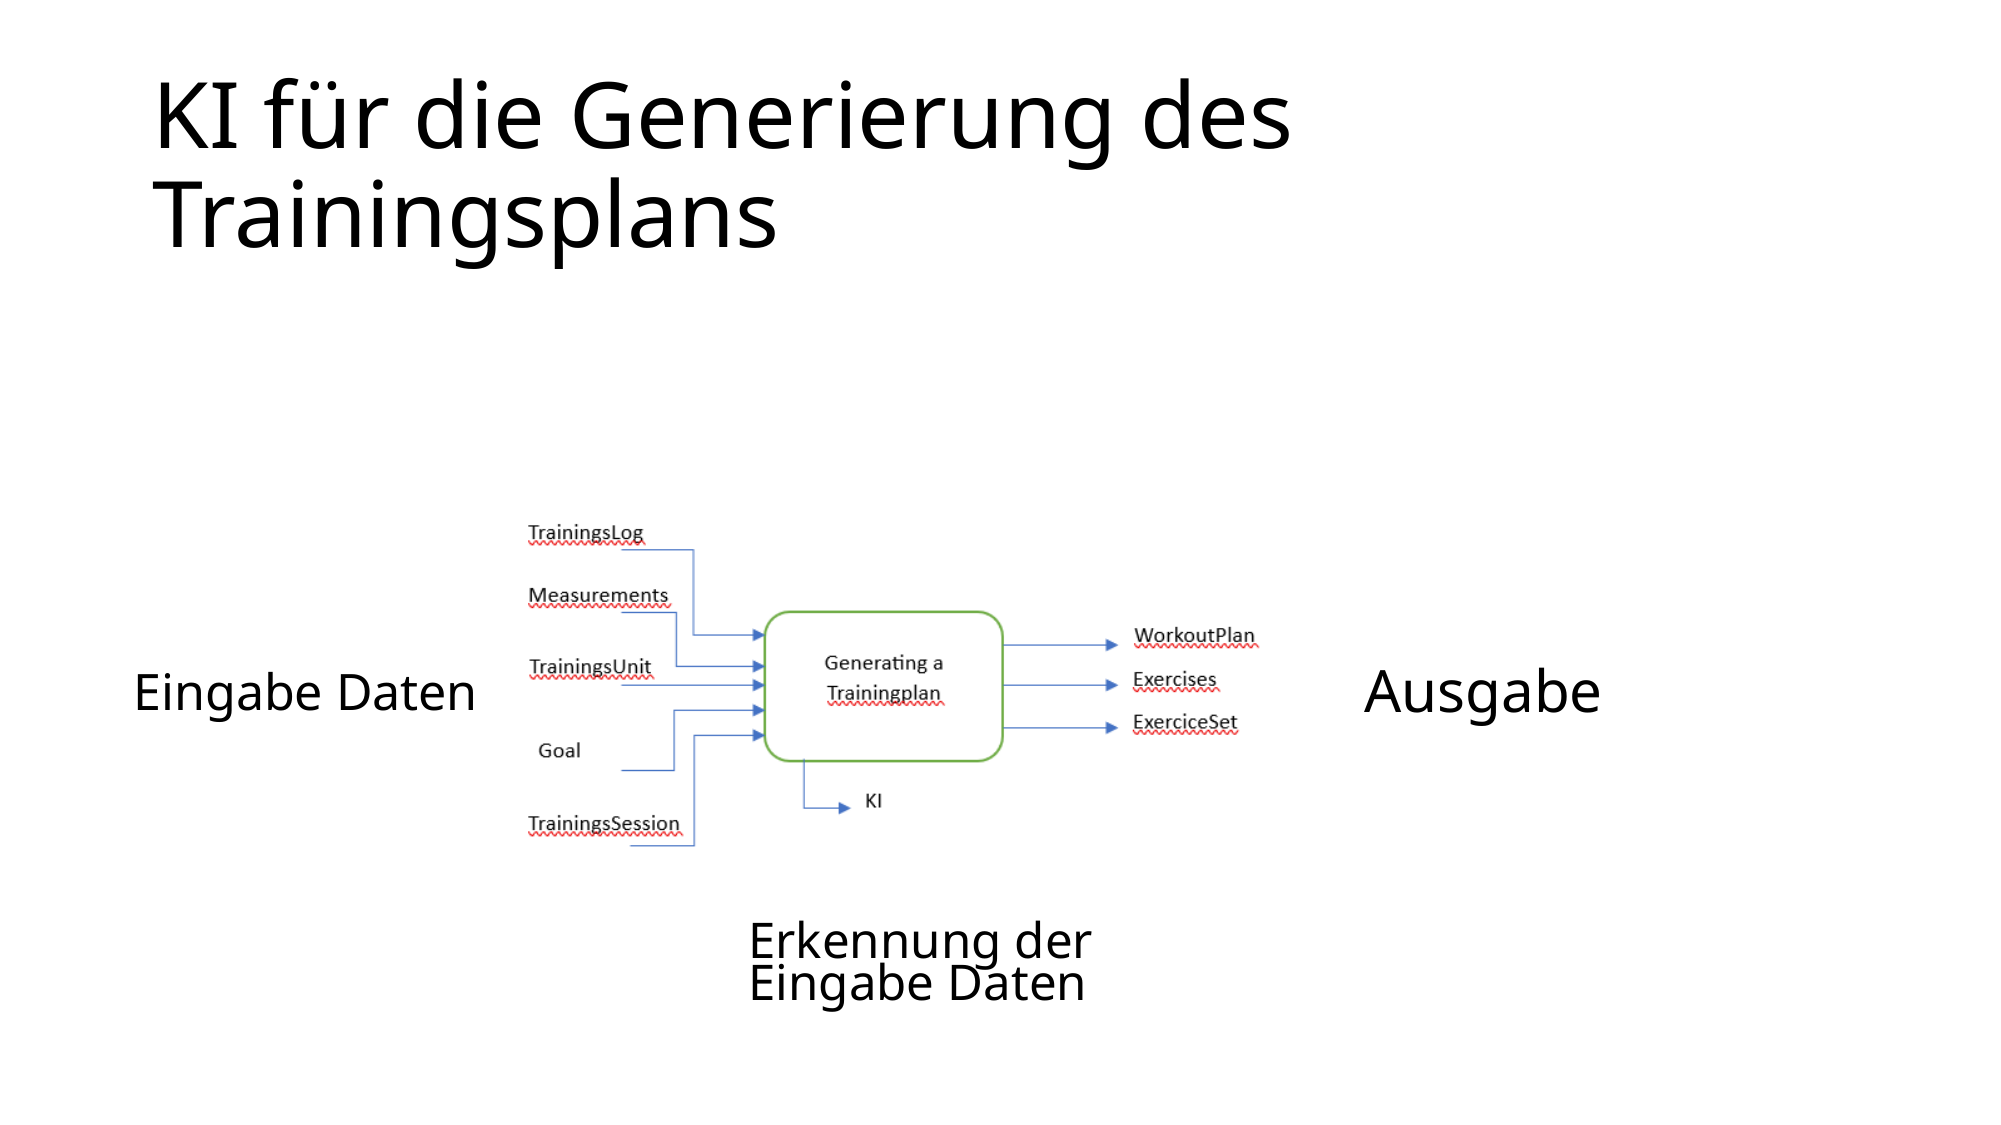

# KI für die Generierung des Trainingsplans
Eingabe Daten
Ausgabe
Erkennung der Eingabe Daten